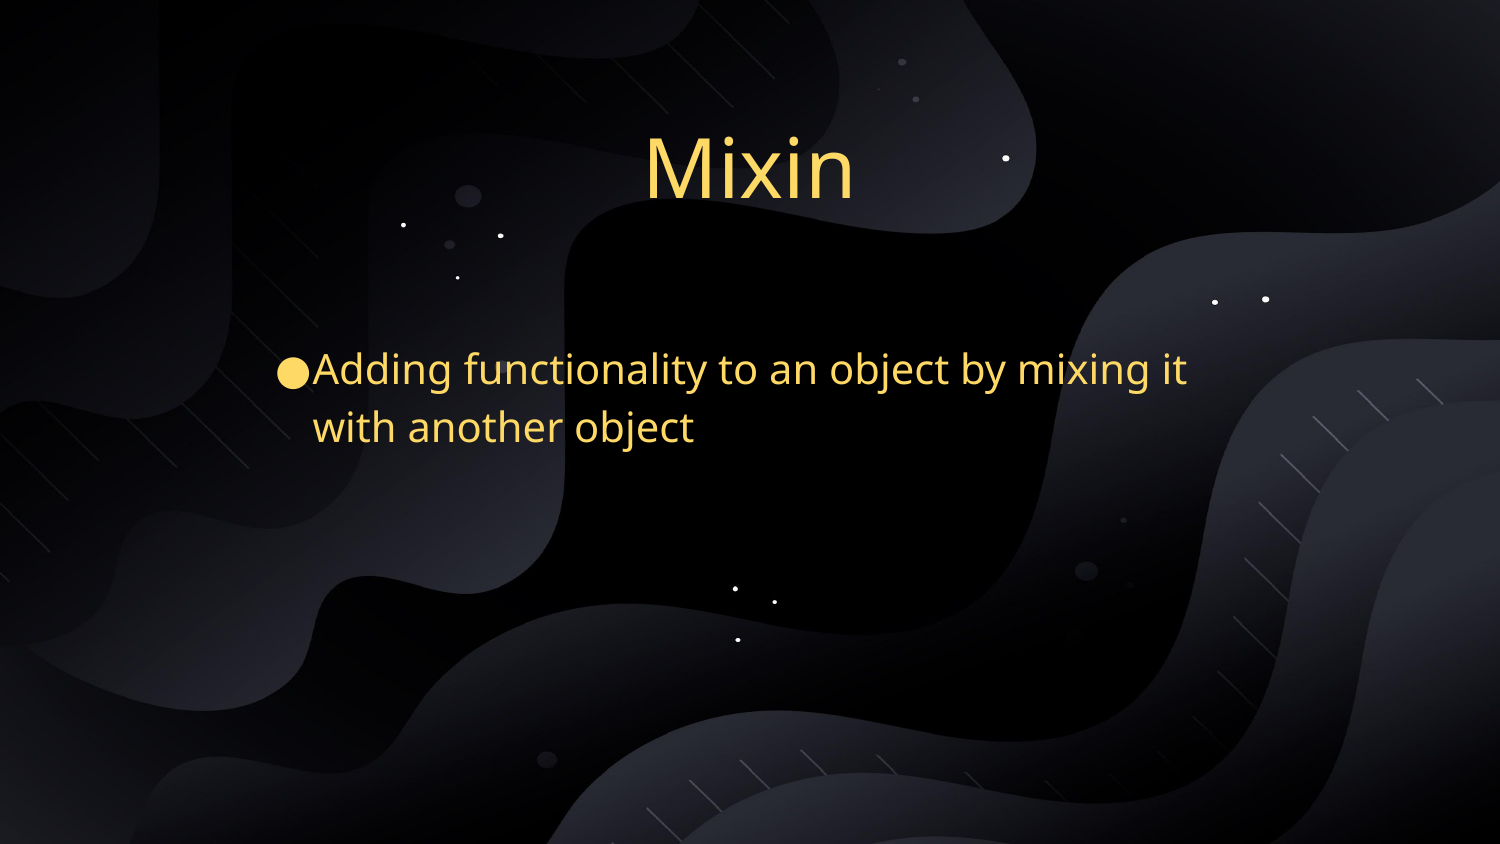

# Mixin
Adding functionality to an object by mixing it with another object